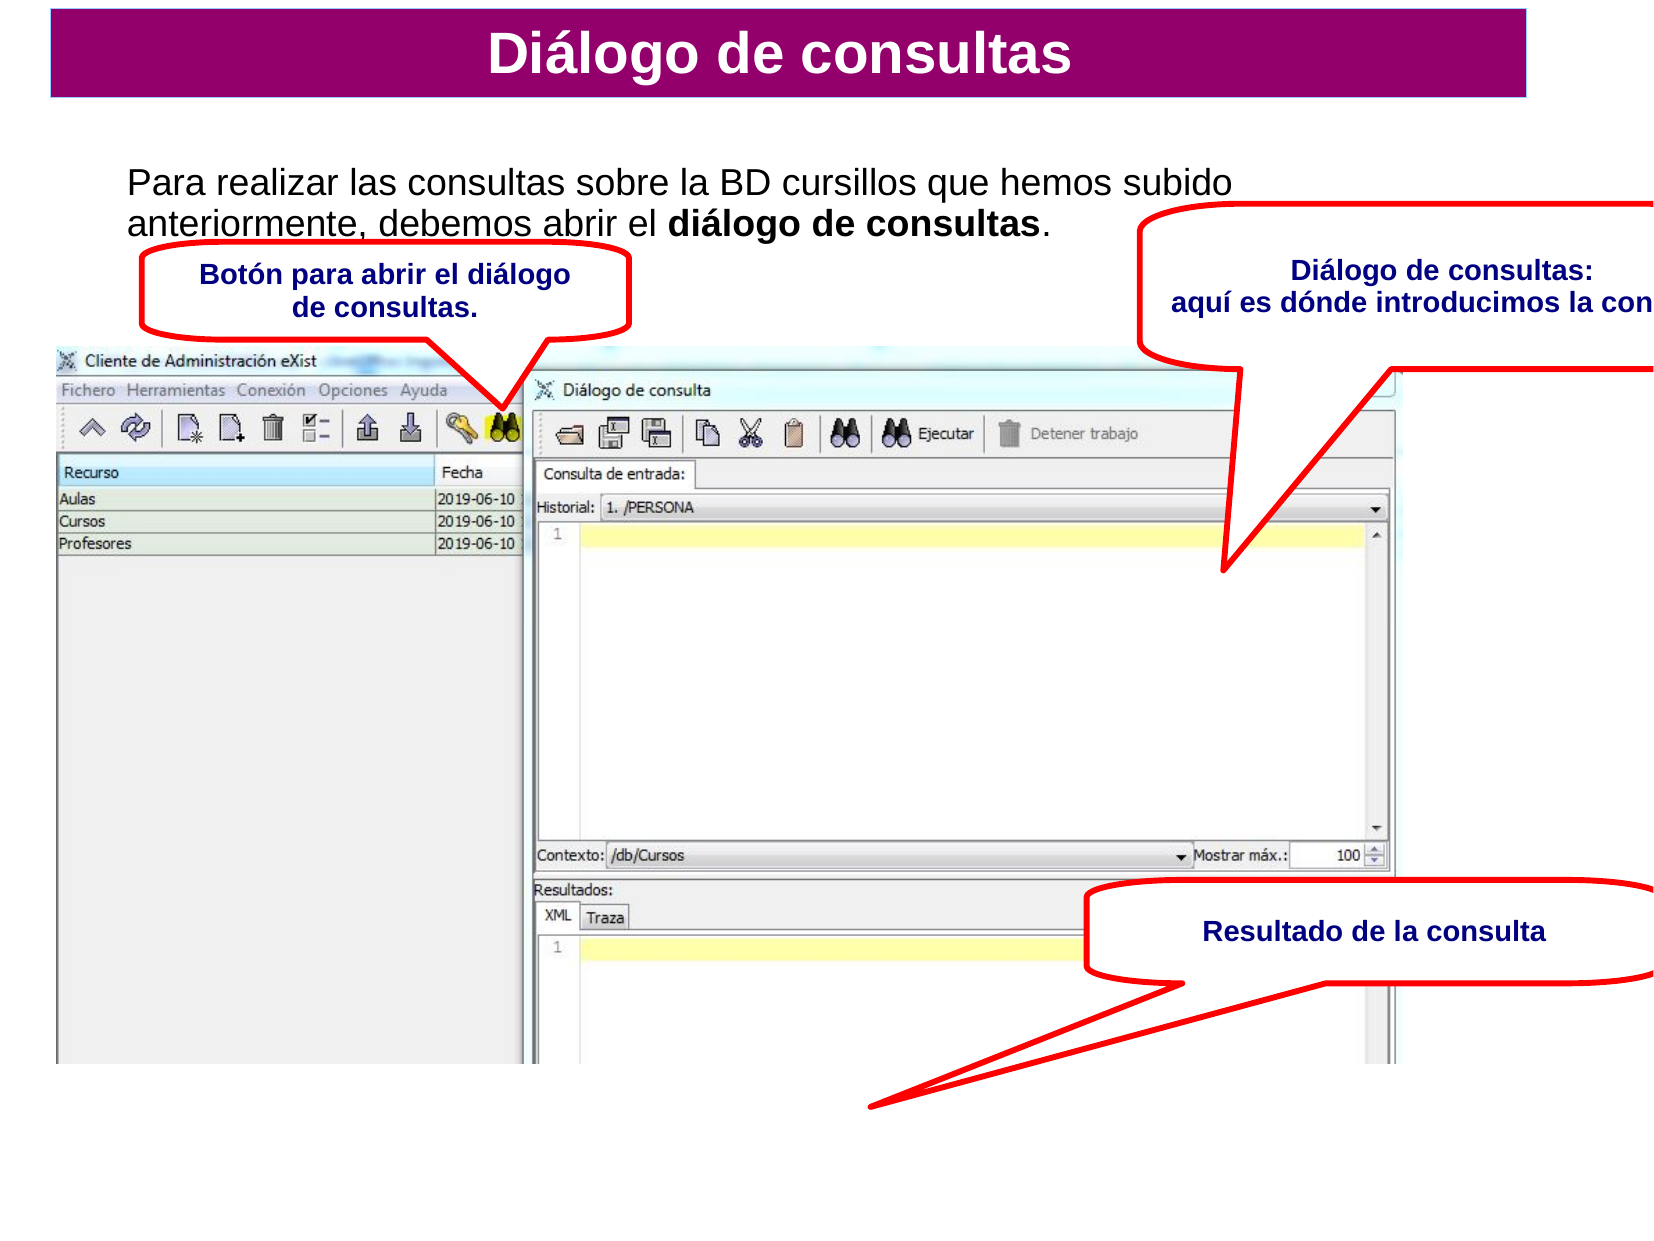

Diálogo de consultas
Para realizar las consultas sobre la BD cursillos que hemos subido anteriormente, debemos abrir el diálogo de consultas.
Diálogo de consultas:
 aquí es dónde introducimos la consulta
Botón para abrir el diálogo
de consultas.
Resultado de la consulta